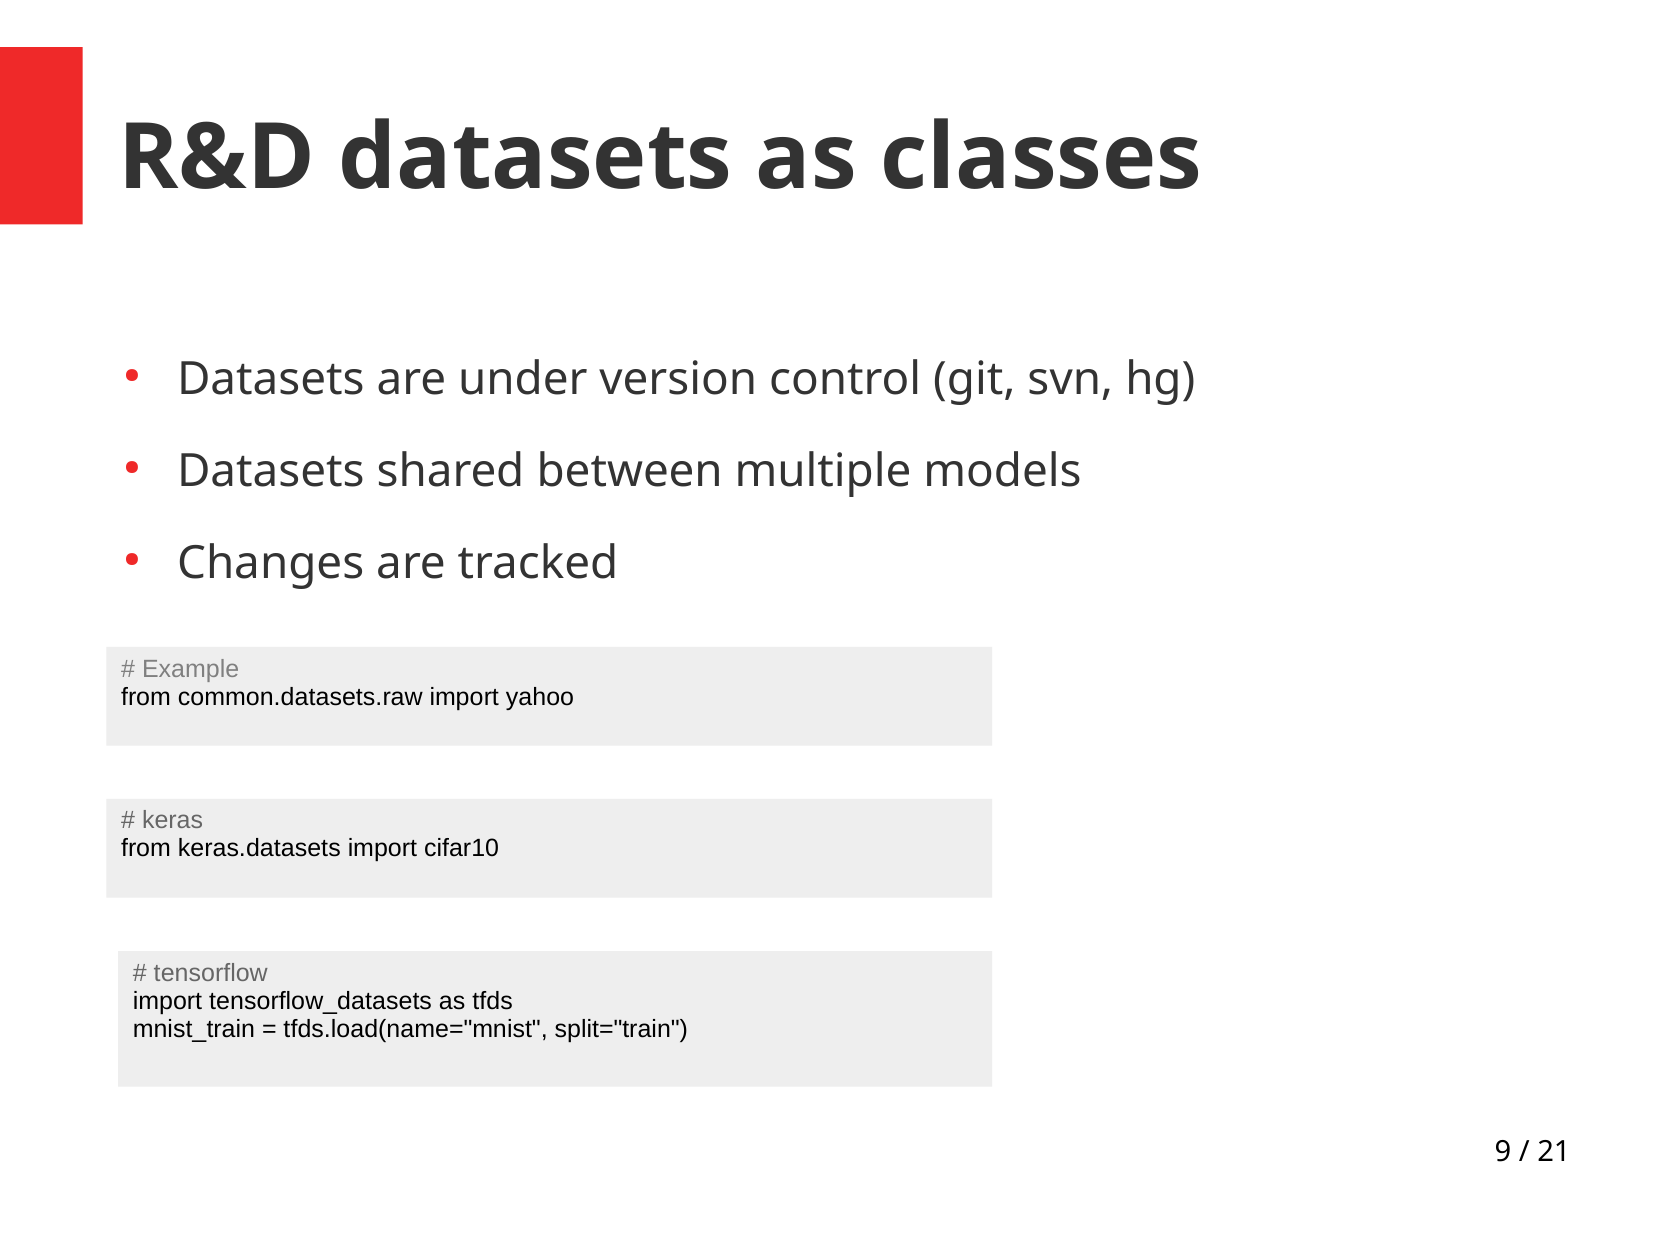

# R&D datasets as classes
Datasets are under version control (git, svn, hg)
Datasets shared between multiple models
Changes are tracked
# Example from common.datasets.raw import yahoo
# keras from keras.datasets import cifar10
# tensorflow
import tensorflow_datasets as tfds
mnist_train = tfds.load(name="mnist", split="train")
9